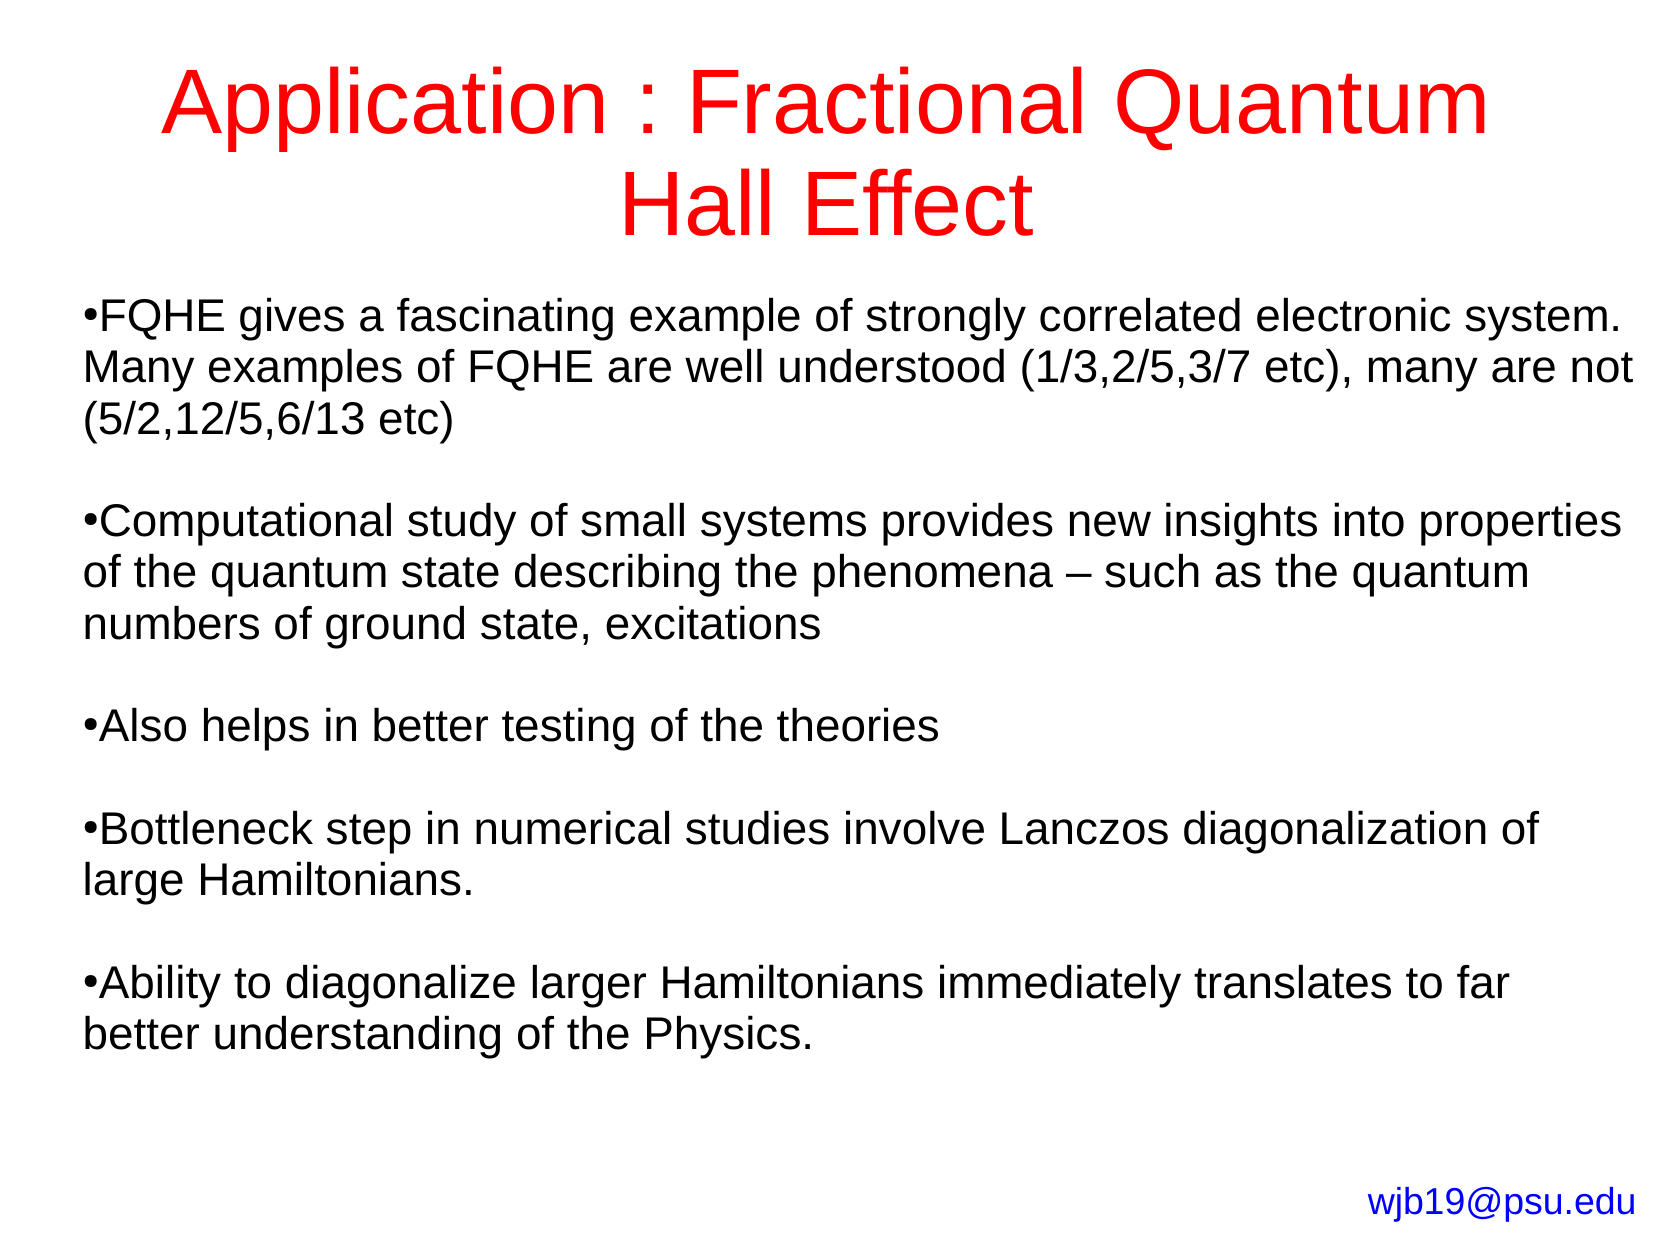

# Application : Fractional Quantum Hall Effect
FQHE gives a fascinating example of strongly correlated electronic system. Many examples of FQHE are well understood (1/3,2/5,3/7 etc), many are not (5/2,12/5,6/13 etc)
Computational study of small systems provides new insights into properties of the quantum state describing the phenomena – such as the quantum numbers of ground state, excitations
Also helps in better testing of the theories
Bottleneck step in numerical studies involve Lanczos diagonalization of large Hamiltonians.
Ability to diagonalize larger Hamiltonians immediately translates to far better understanding of the Physics.
wjb19@psu.edu